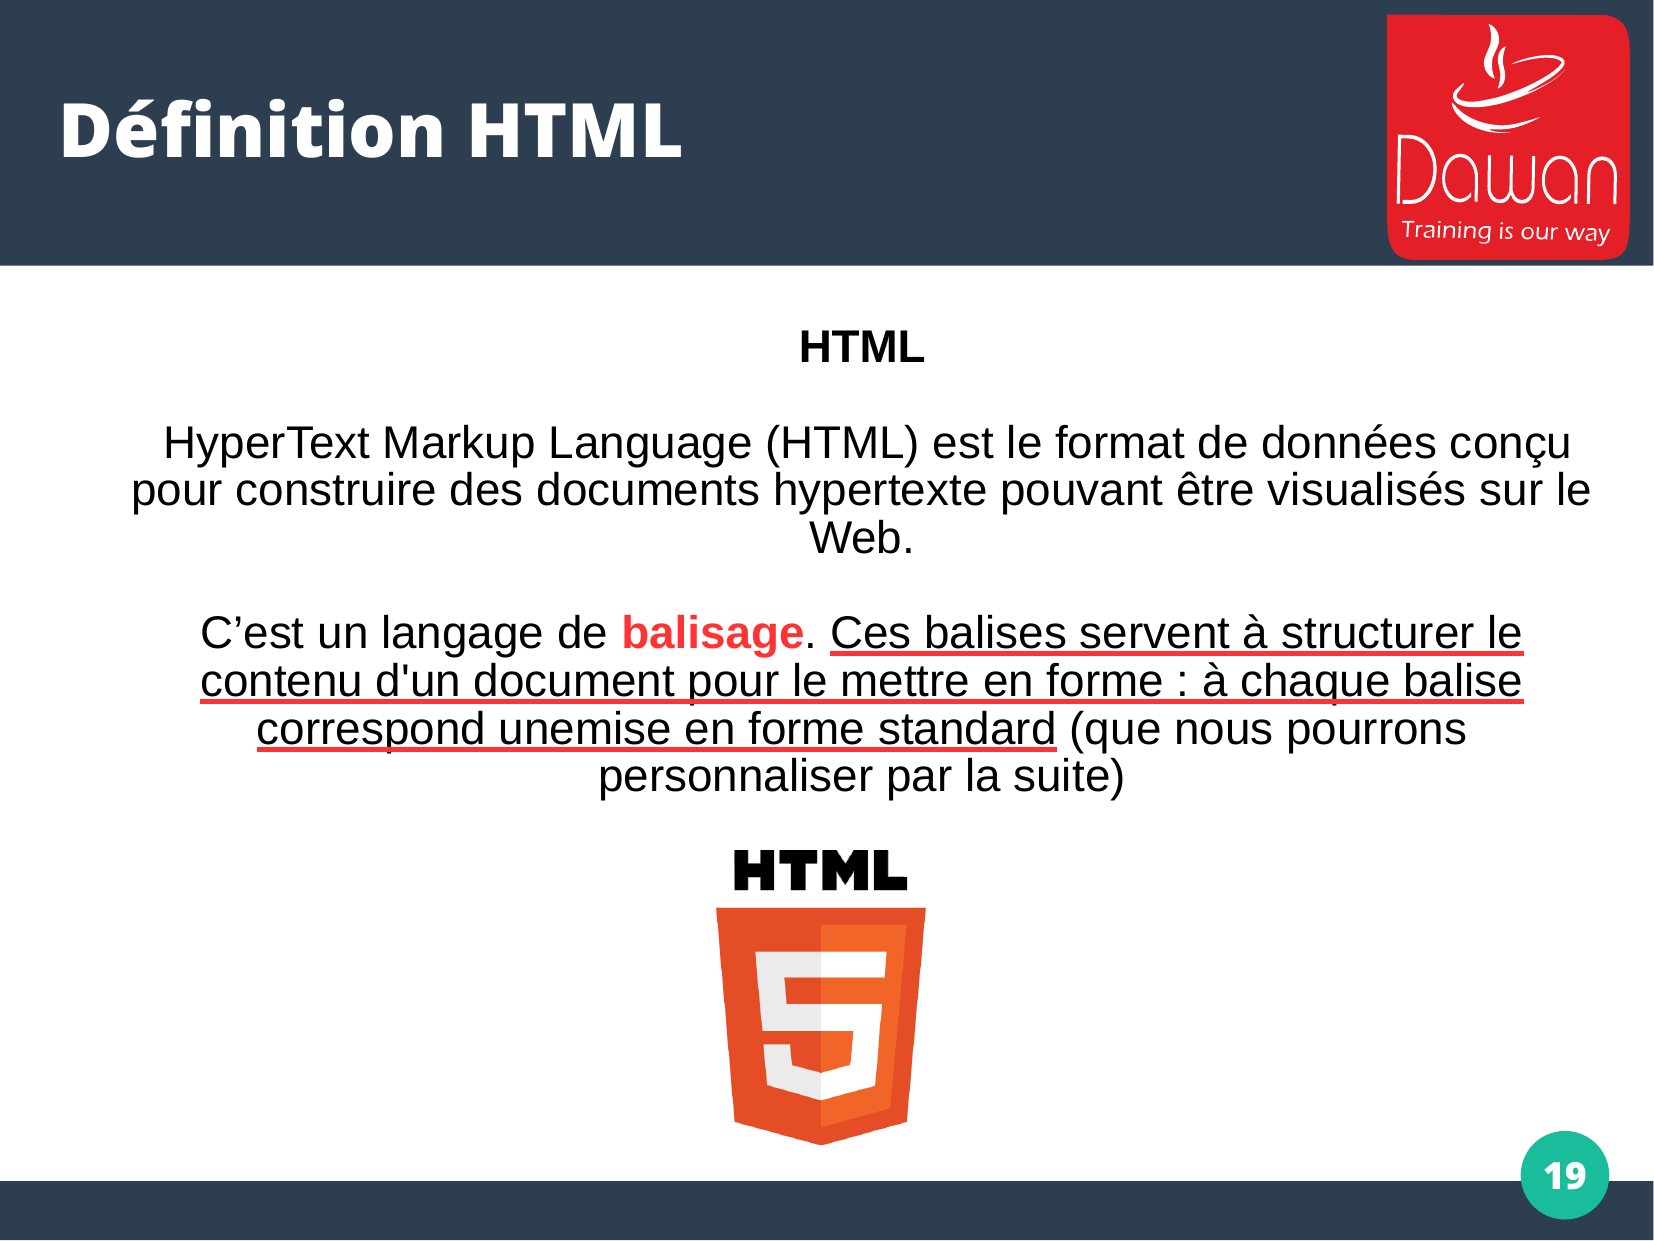

# Définition HTML
HTML
 HyperText Markup Language (HTML) est le format de données conçu pour construire des documents hypertexte pouvant être visualisés sur le Web.
C’est un langage de balisage. Ces balises servent à structurer le contenu d'un document pour le mettre en forme : à chaque balise correspond unemise en forme standard (que nous pourrons personnaliser par la suite)
19